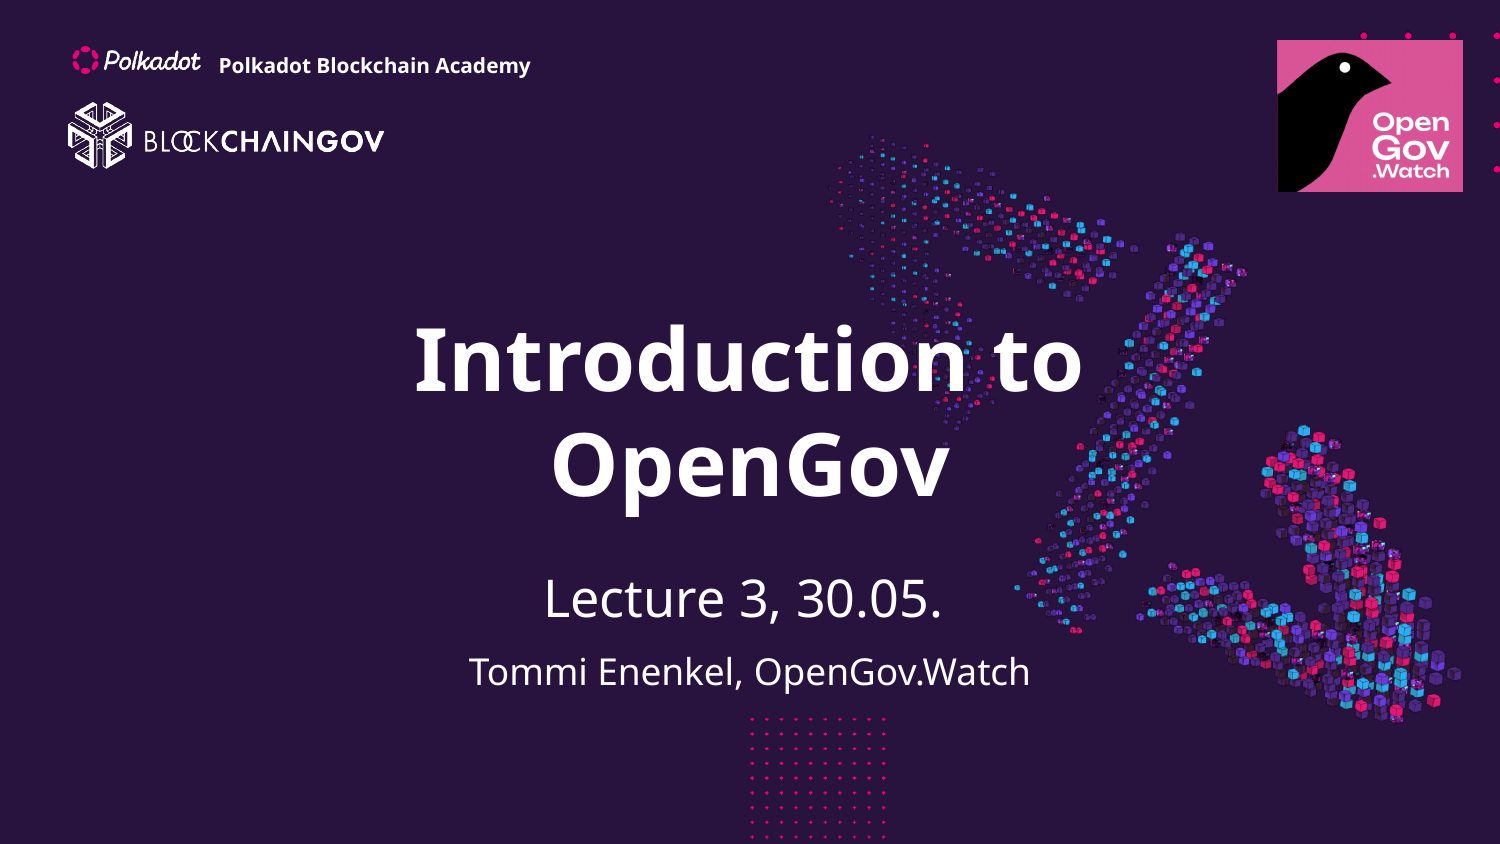

# Introduction to OpenGov
Lecture 3, 30.05.
Tommi Enenkel, OpenGov.Watch